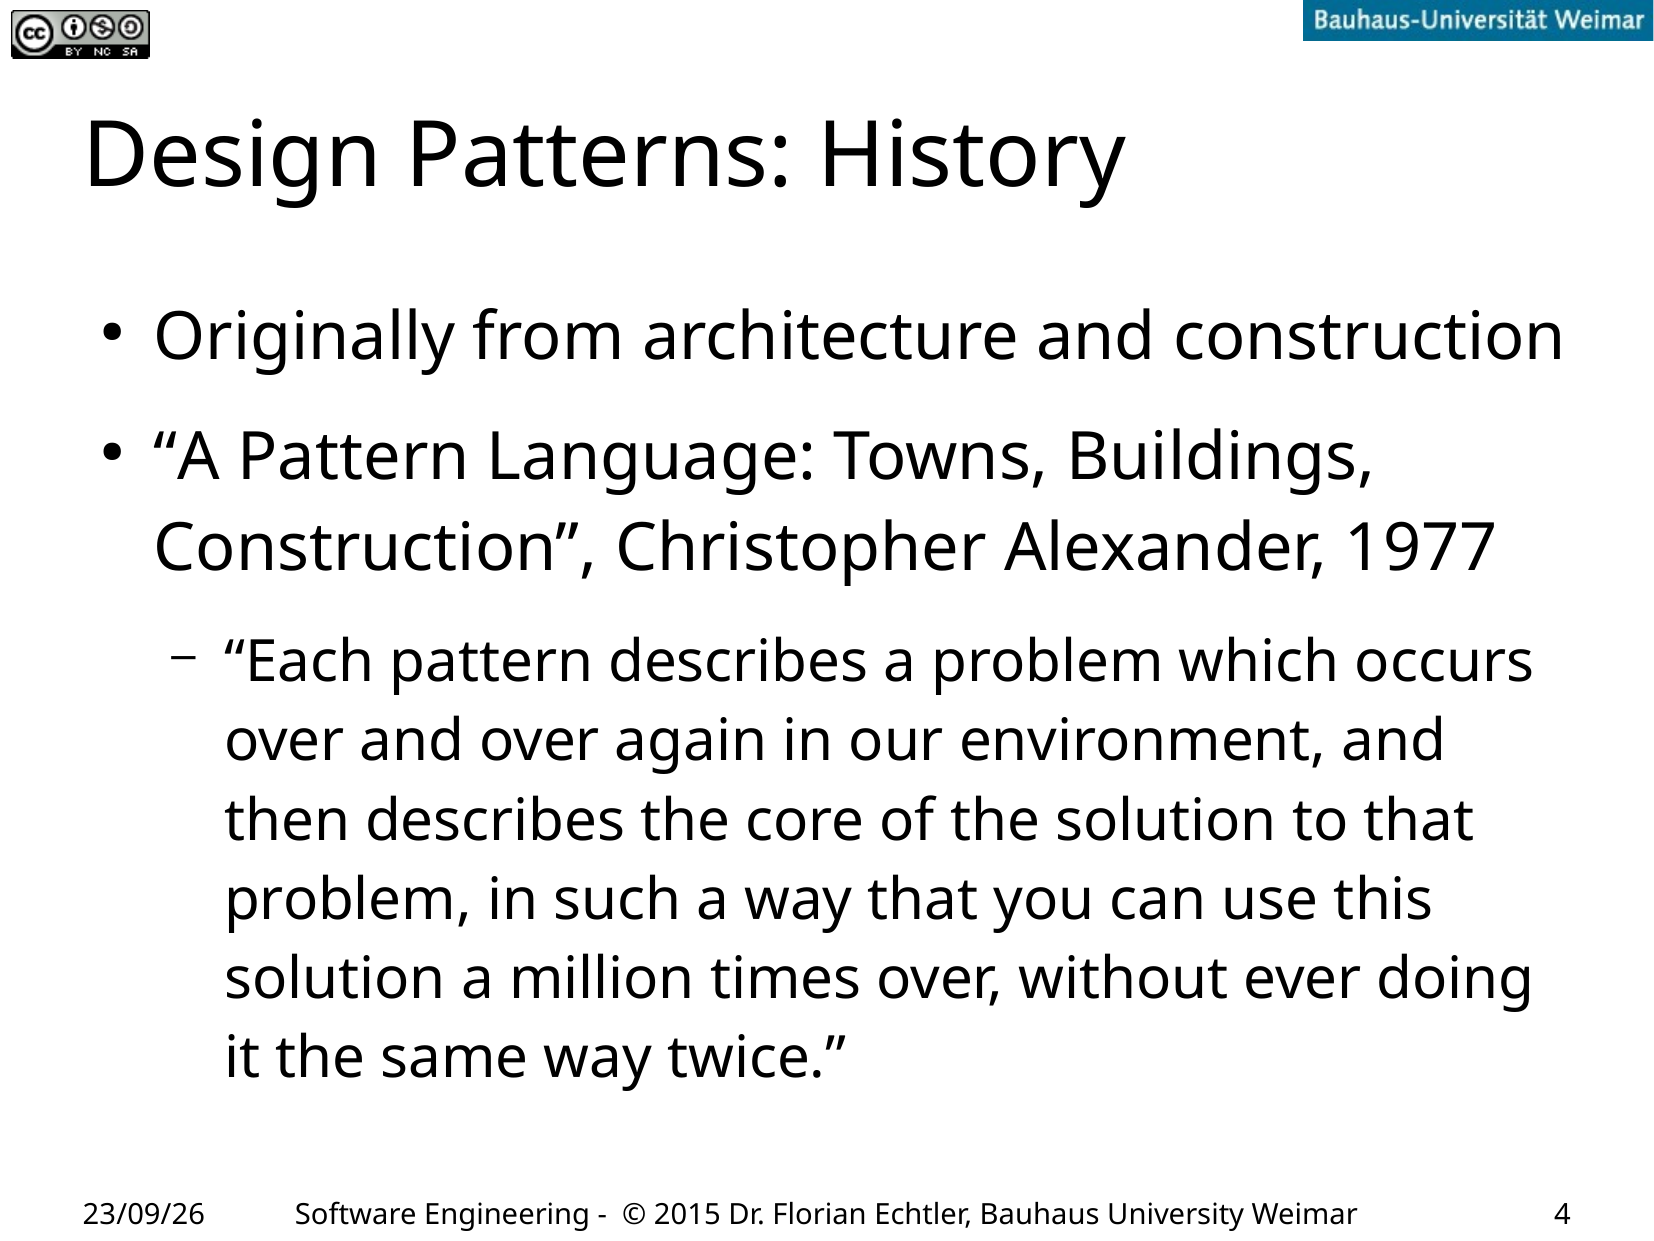

# Design Patterns: History
Originally from architecture and construction
“A Pattern Language: Towns, Buildings, Construction”, Christopher Alexander, 1977
“Each pattern describes a problem which occurs over and over again in our environment, and then describes the core of the solution to that problem, in such a way that you can use this solution a million times over, without ever doing it the same way twice.”
Software Engineering - © 2015 Dr. Florian Echtler, Bauhaus University Weimar
4